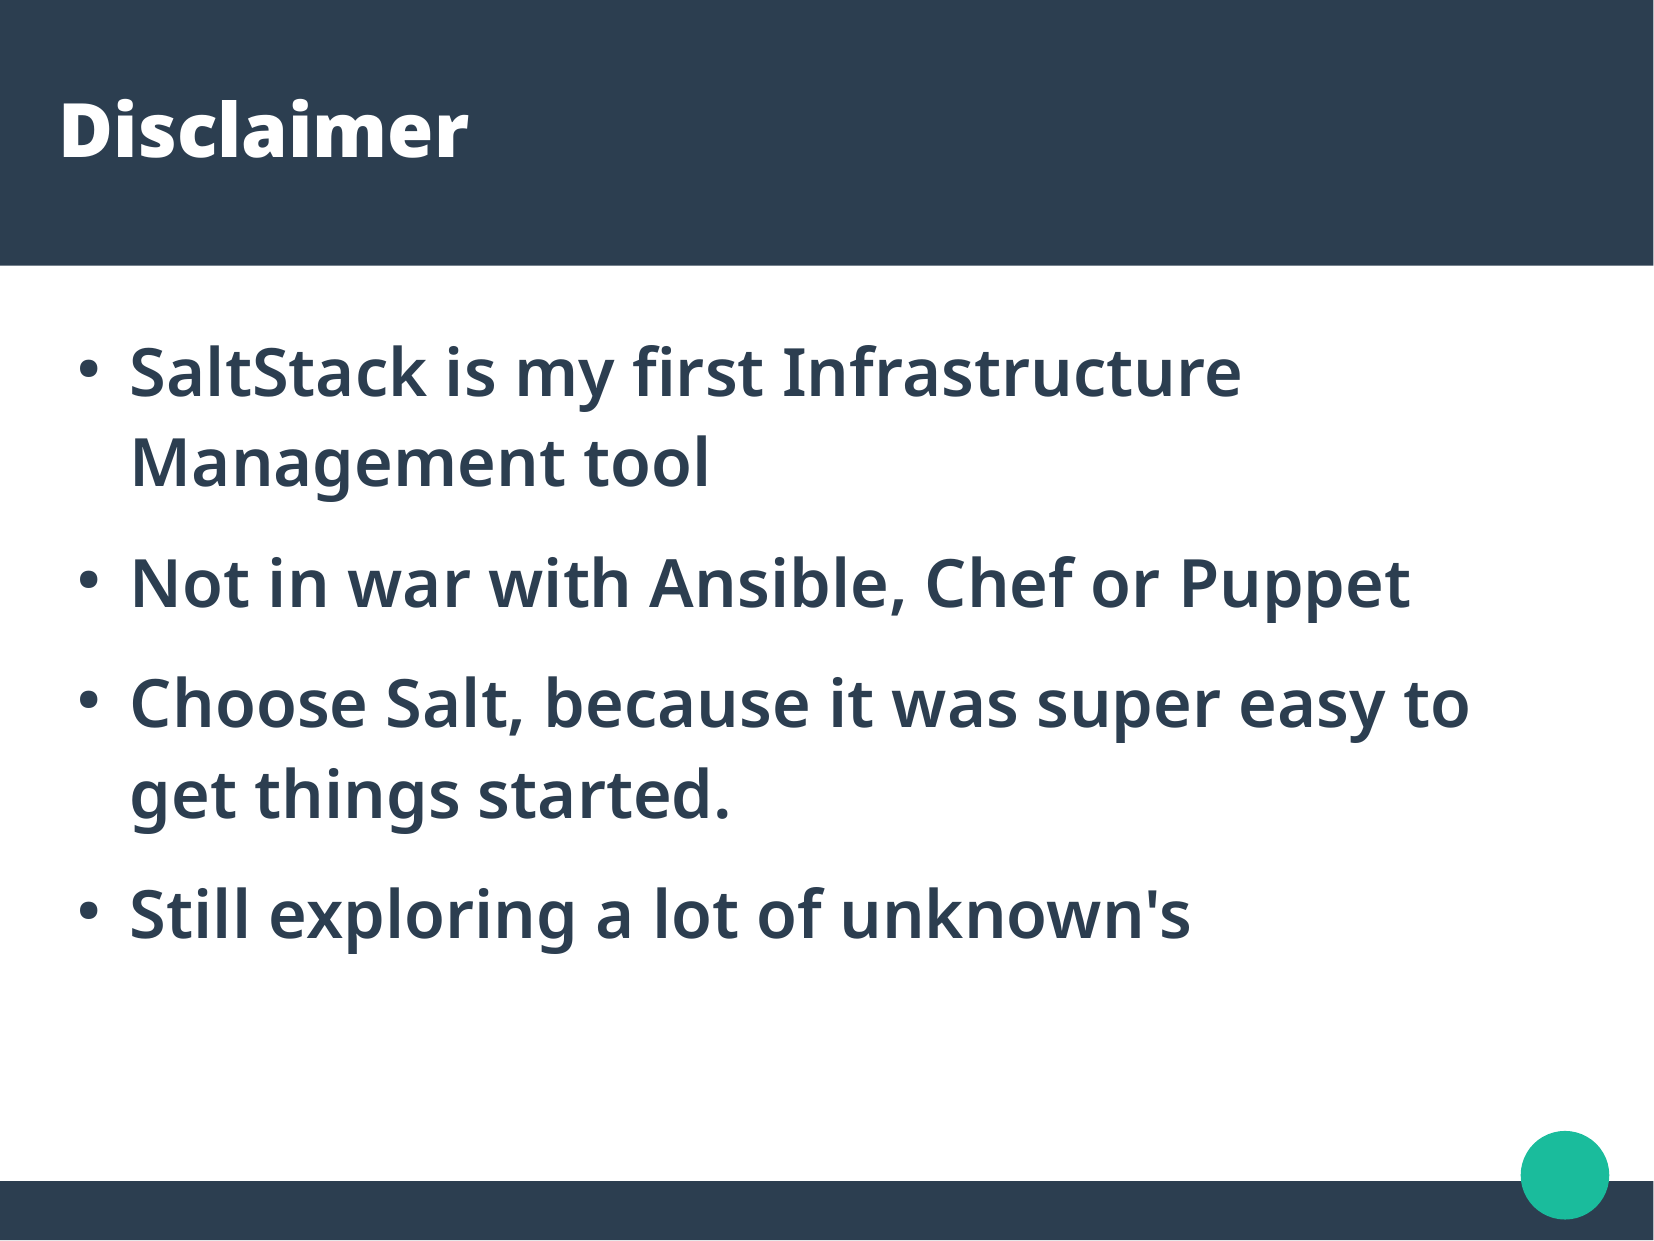

# Disclaimer
SaltStack is my first Infrastructure Management tool
Not in war with Ansible, Chef or Puppet
Choose Salt, because it was super easy to get things started.
Still exploring a lot of unknown's